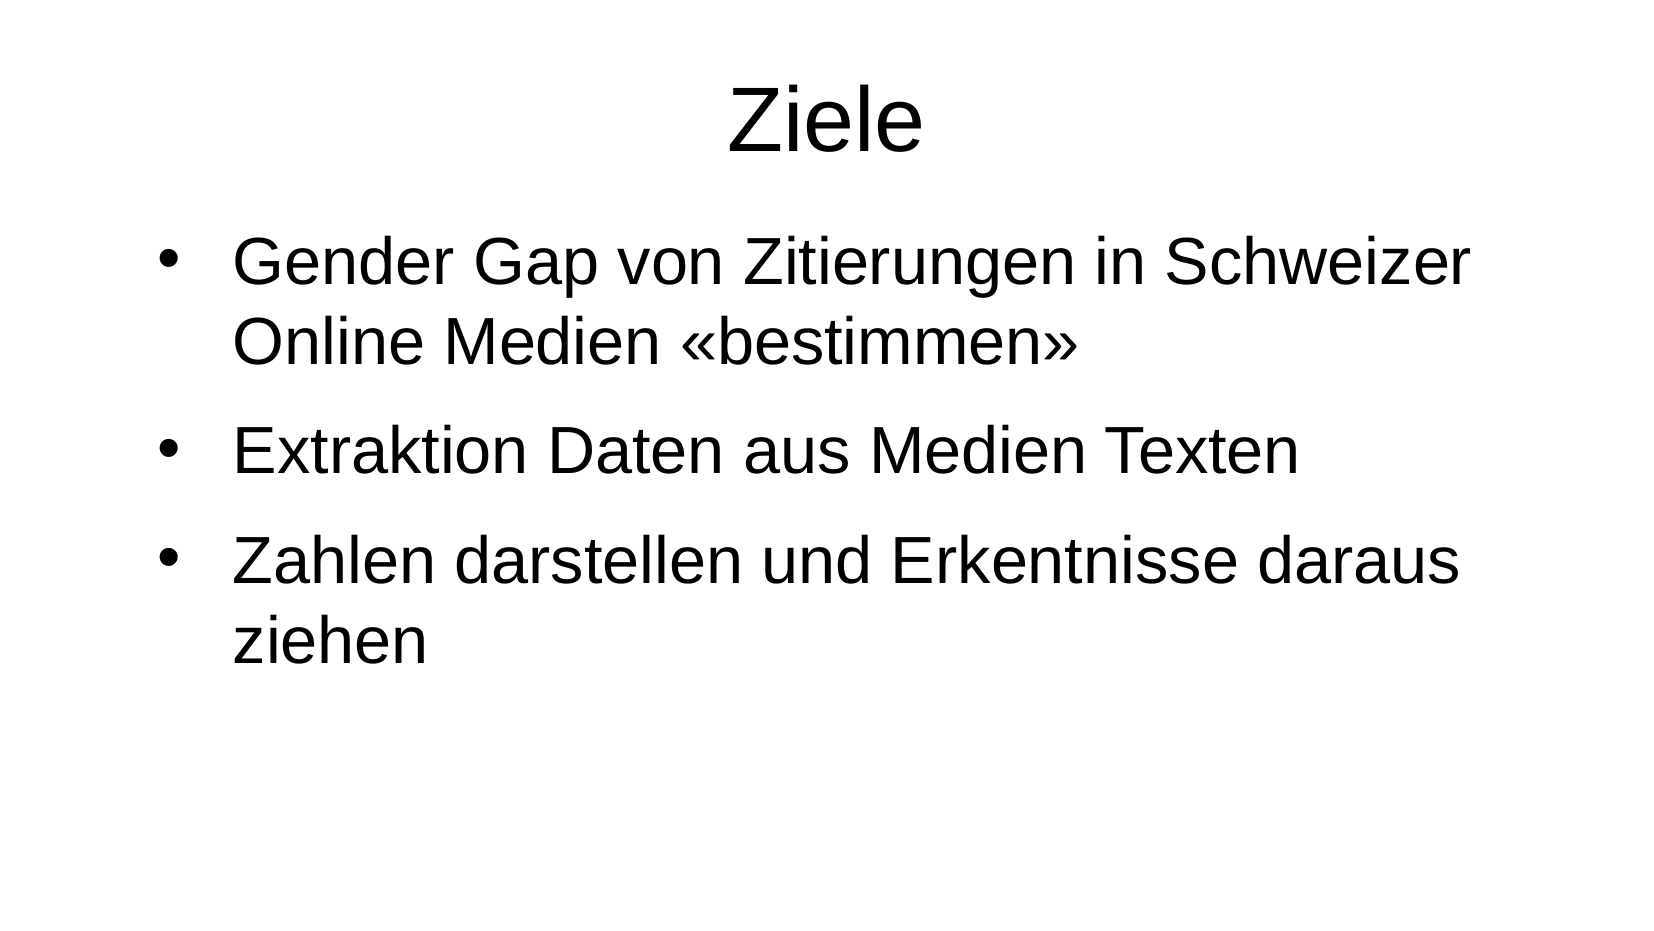

# Ziele
Gender Gap von Zitierungen in Schweizer Online Medien «bestimmen»
Extraktion Daten aus Medien Texten
Zahlen darstellen und Erkentnisse daraus ziehen